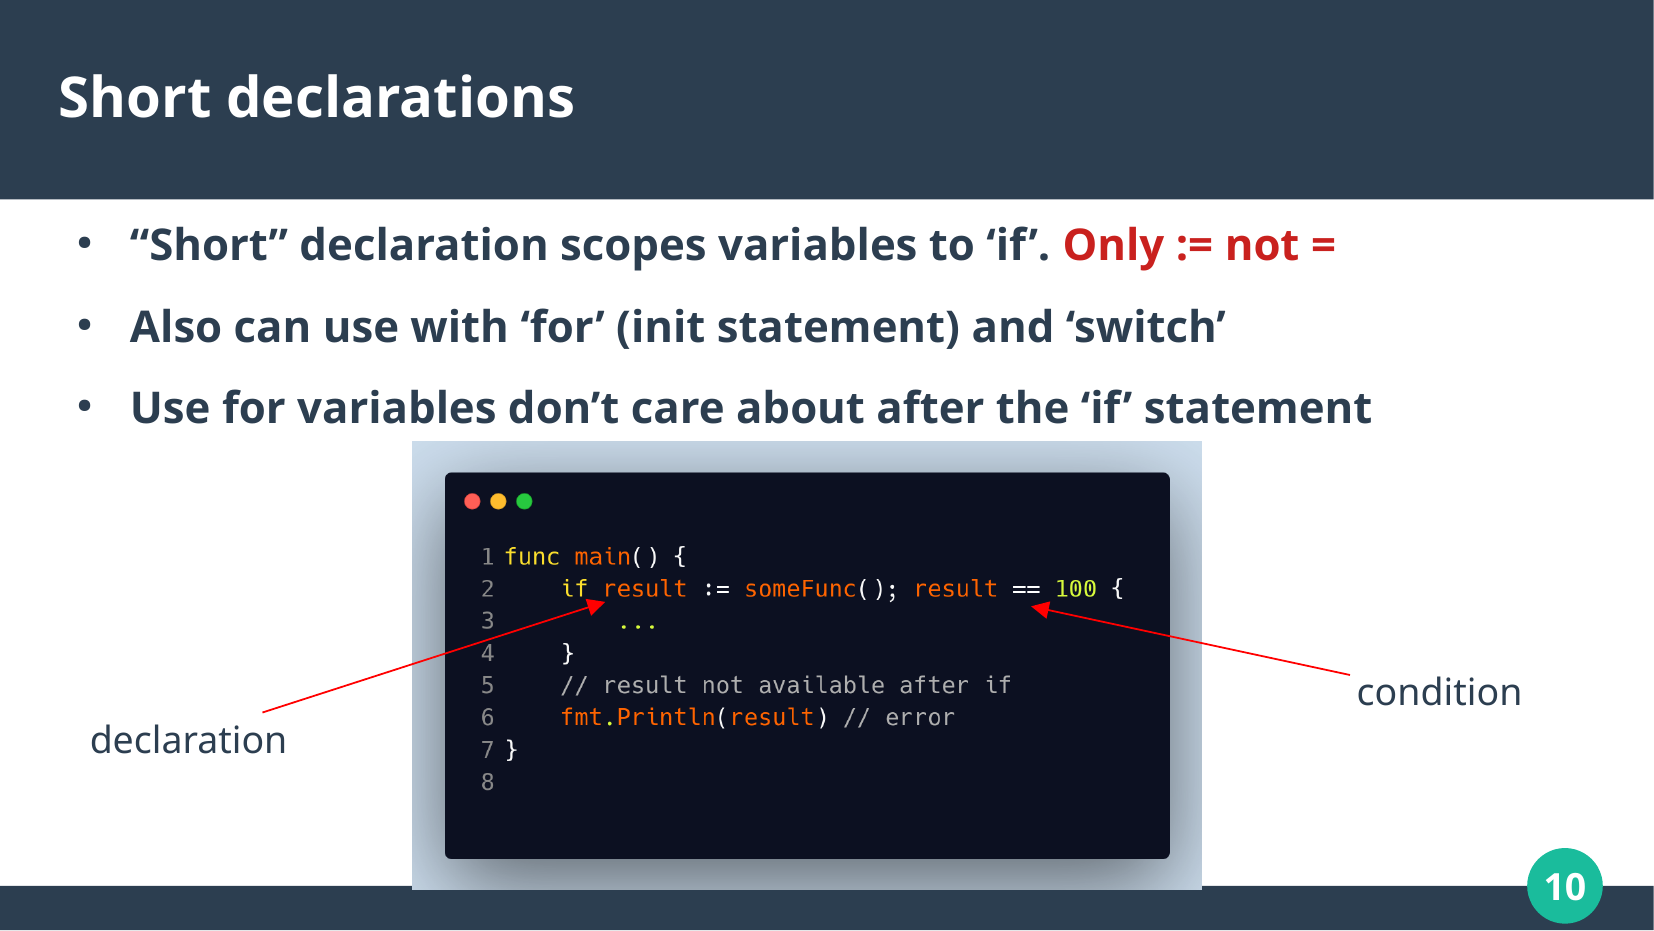

# Short declarations
“Short” declaration scopes variables to ‘if’. Only := not =
Also can use with ‘for’ (init statement) and ‘switch’
Use for variables don’t care about after the ‘if’ statement
condition
declaration